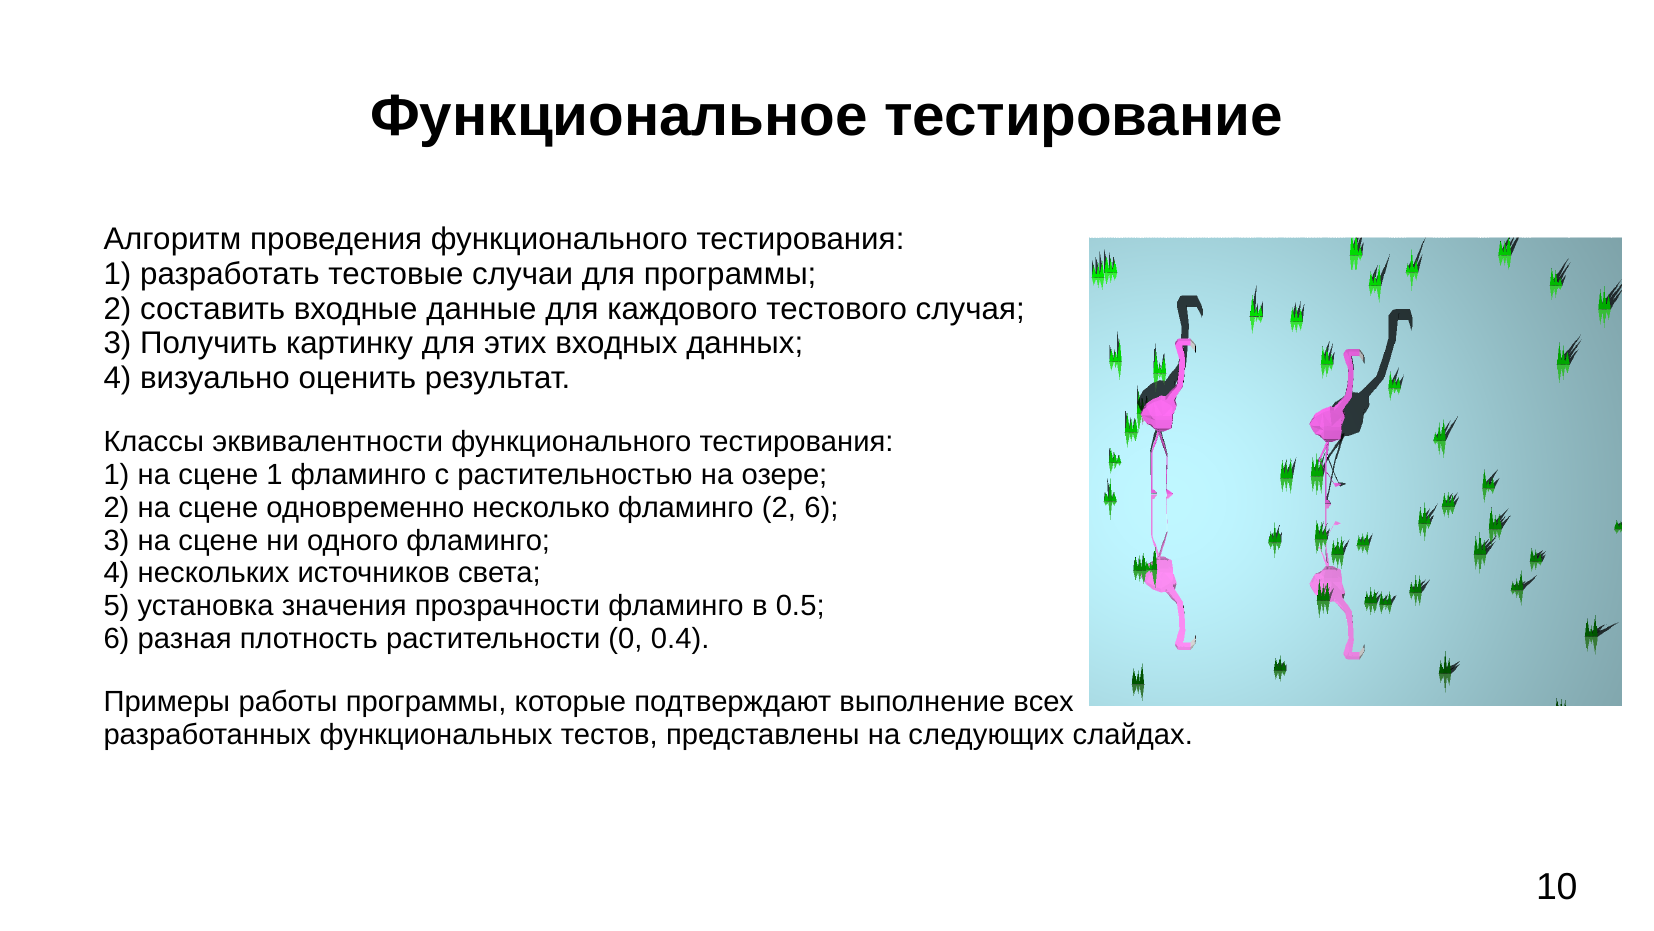

# Функциональное тестирование
Алгоритм проведения функционального тестирования:
1) разработать тестовые случаи для программы;
2) составить входные данные для каждового тестового случая;
3) Получить картинку для этих входных данных;
4) визуально оценить результат.
Классы эквивалентности функционального тестирования:
1) на сцене 1 фламинго с растительностью на озере;
2) на сцене одновременно несколько фламинго (2, 6);
3) на сцене ни одного фламинго;
4) нескольких источников света;
5) установка значения прозрачности фламинго в 0.5;
6) разная плотность растительности (0, 0.4).
Примеры работы программы, которые подтверждают выполнение всех
разработанных функциональных тестов, представлены на следующих слайдах.